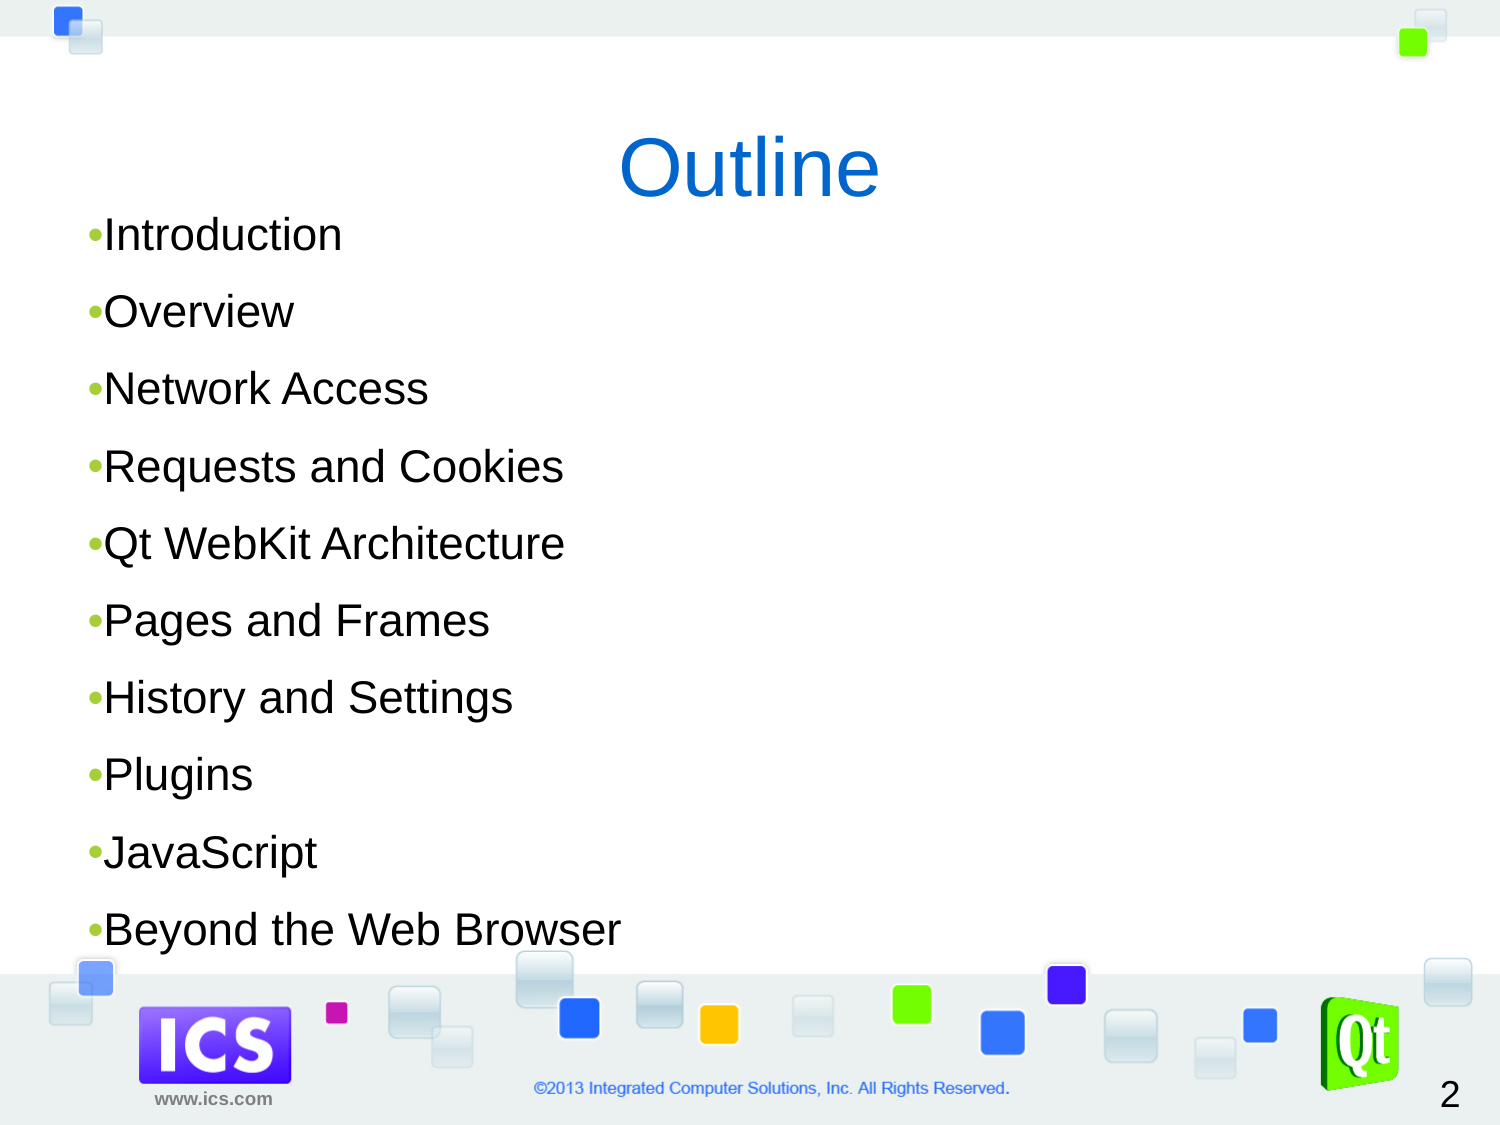

# Outline
Introduction
Overview
Network Access
Requests and Cookies
Qt WebKit Architecture
Pages and Frames
History and Settings
Plugins
JavaScript
Beyond the Web Browser